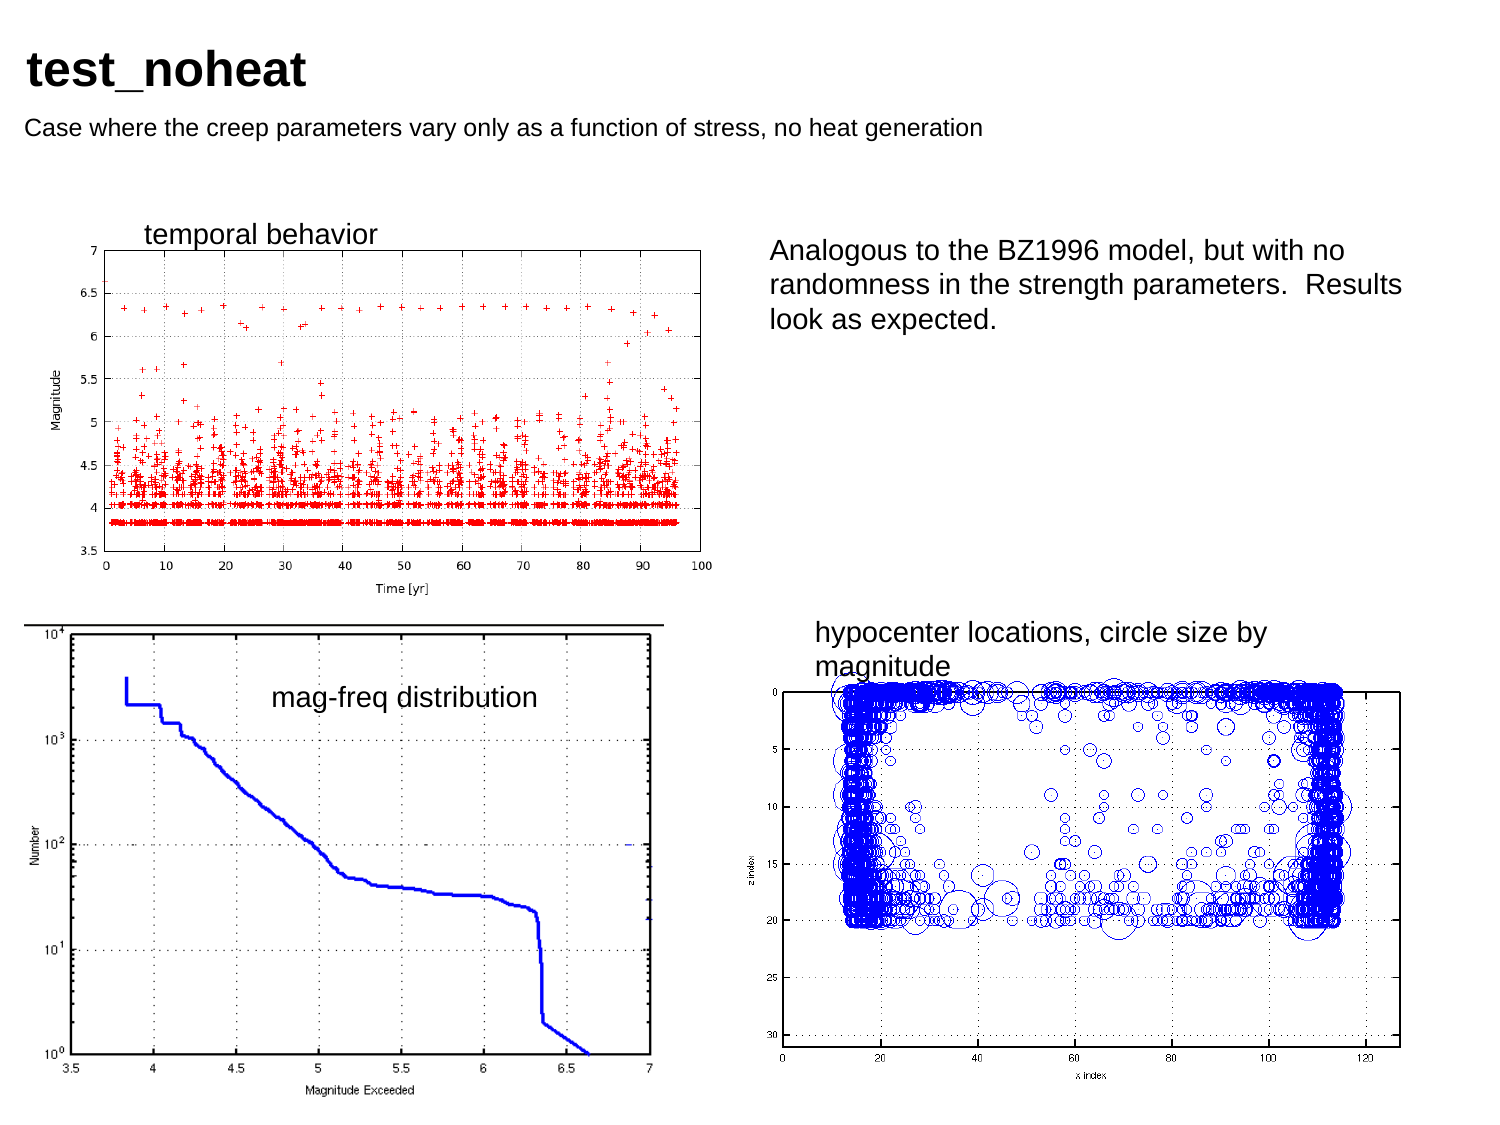

# test_noheat
Case where the creep parameters vary only as a function of stress, no heat generation
temporal behavior
Analogous to the BZ1996 model, but with no randomness in the strength parameters. Results look as expected.
hypocenter locations, circle size by magnitude
mag-freq distribution